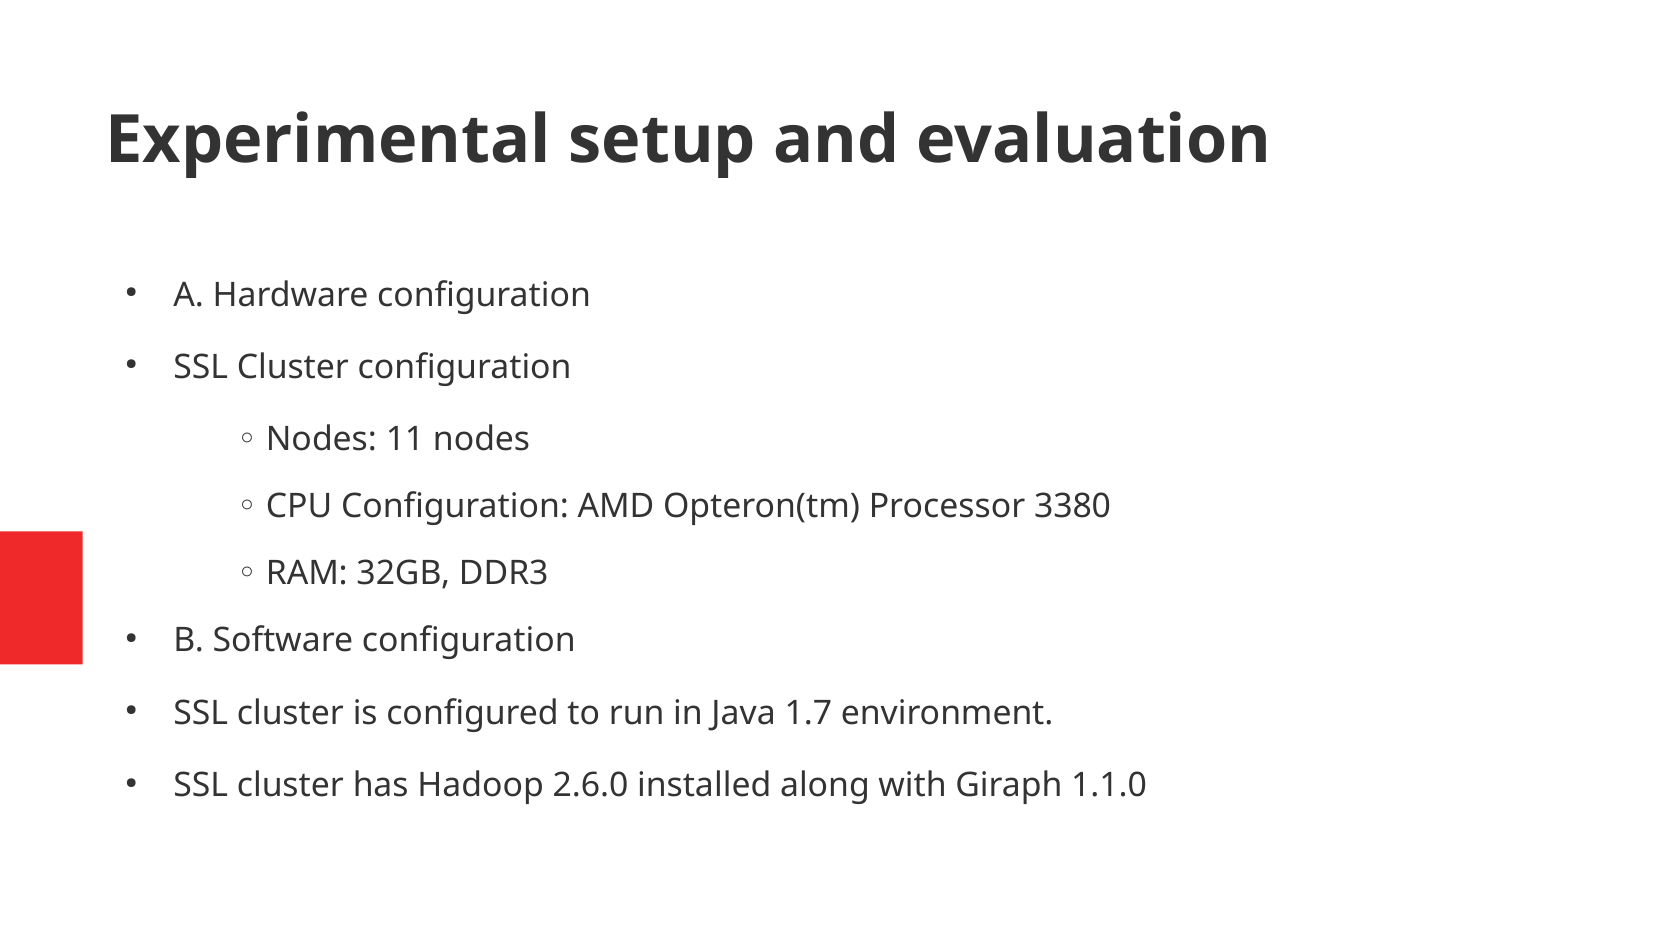

# Experimental setup and evaluation
A. Hardware configuration
SSL Cluster configuration
◦ Nodes: 11 nodes
◦ CPU Configuration: AMD Opteron(tm) Processor 3380
◦ RAM: 32GB, DDR3
B. Software configuration
SSL cluster is configured to run in Java 1.7 environment.
SSL cluster has Hadoop 2.6.0 installed along with Giraph 1.1.0